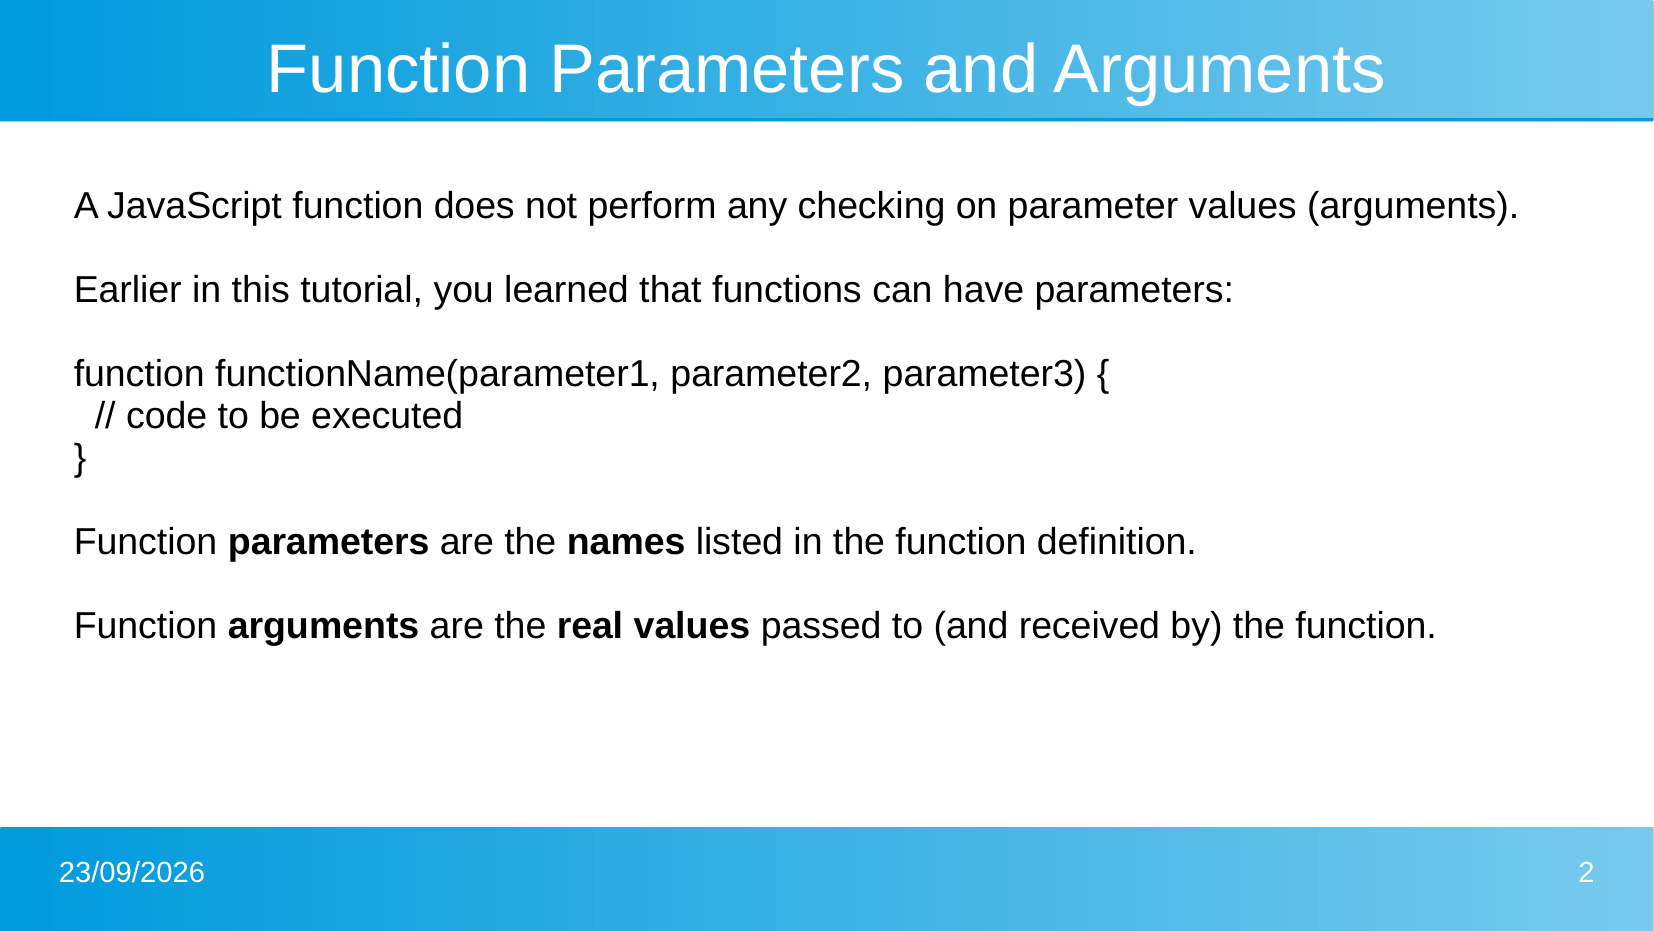

# Function Parameters and Arguments
A JavaScript function does not perform any checking on parameter values (arguments).
Earlier in this tutorial, you learned that functions can have parameters:
function functionName(parameter1, parameter2, parameter3) {
 // code to be executed
}
Function parameters are the names listed in the function definition.
Function arguments are the real values passed to (and received by) the function.
2